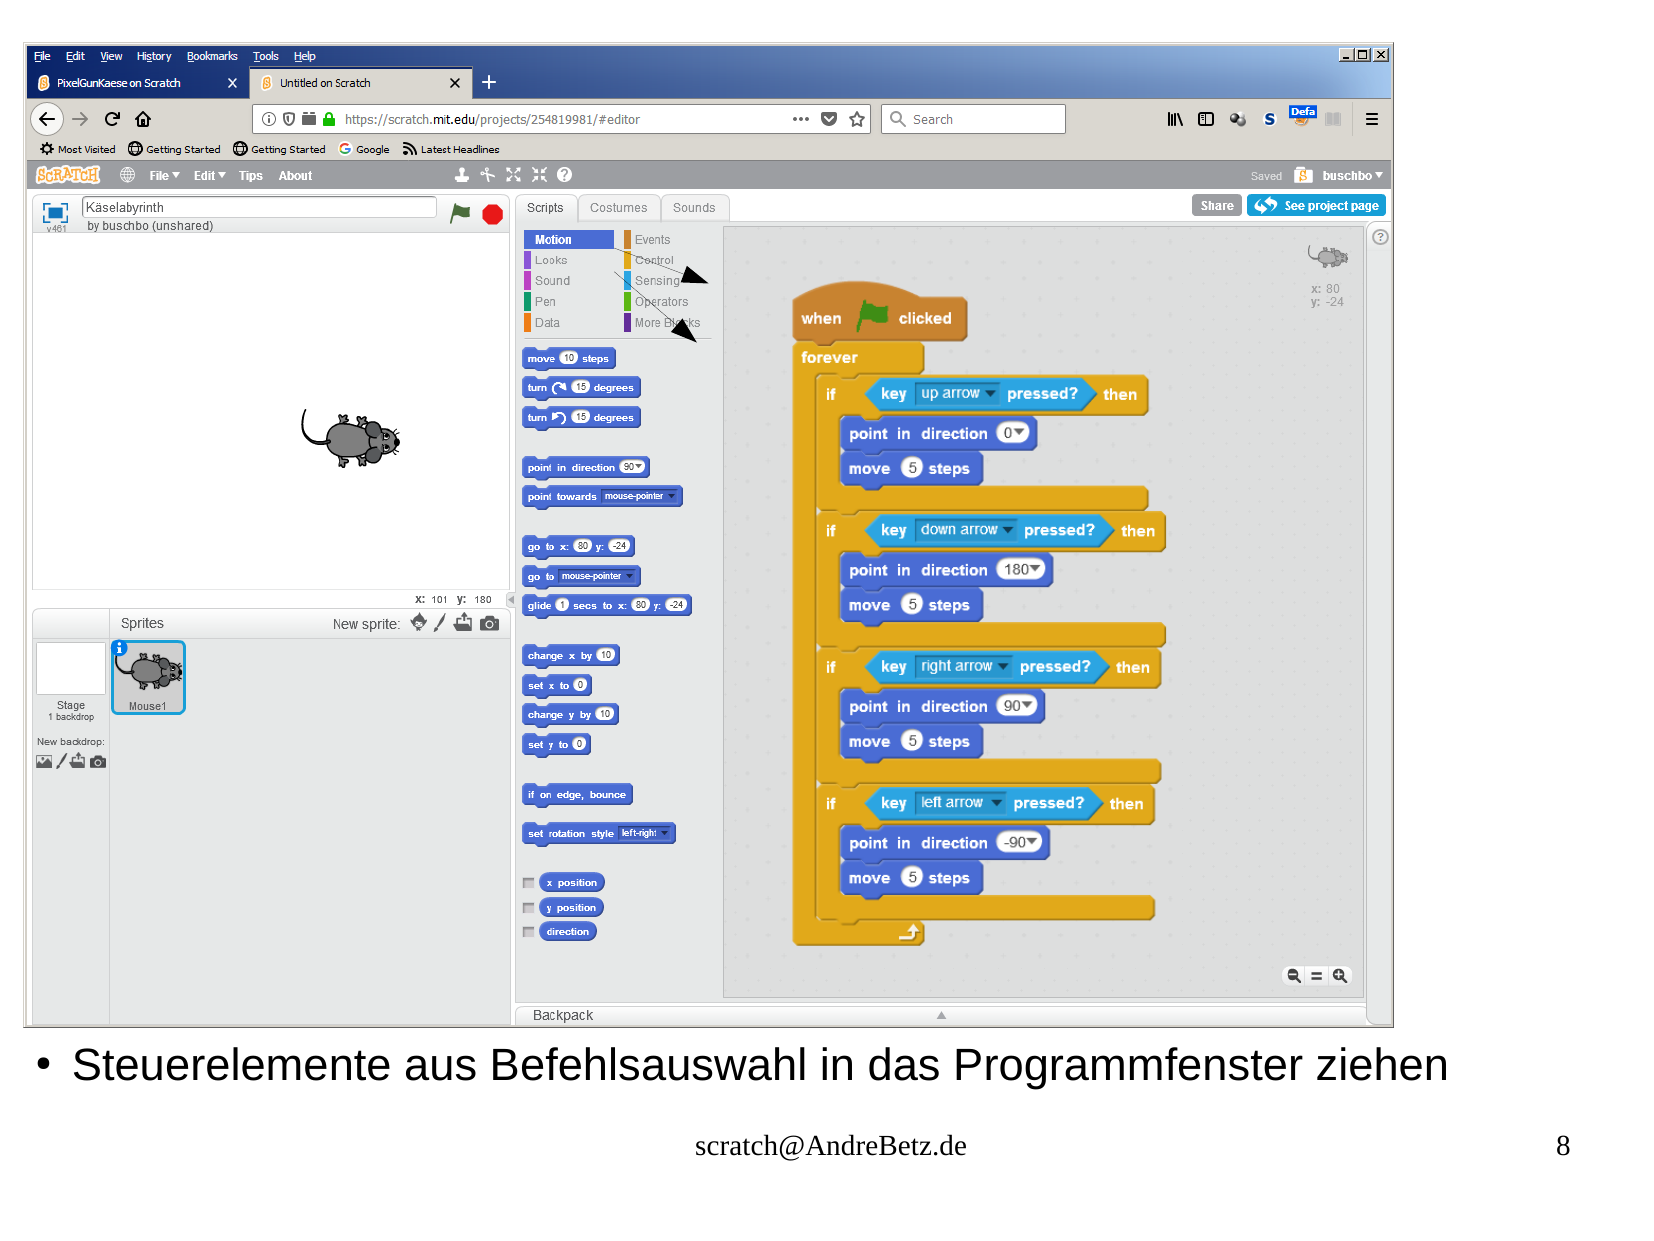

# Steuerelemente aus Befehlsauswahl in das Programmfenster ziehen
 scratch@AndreBetz.de
8